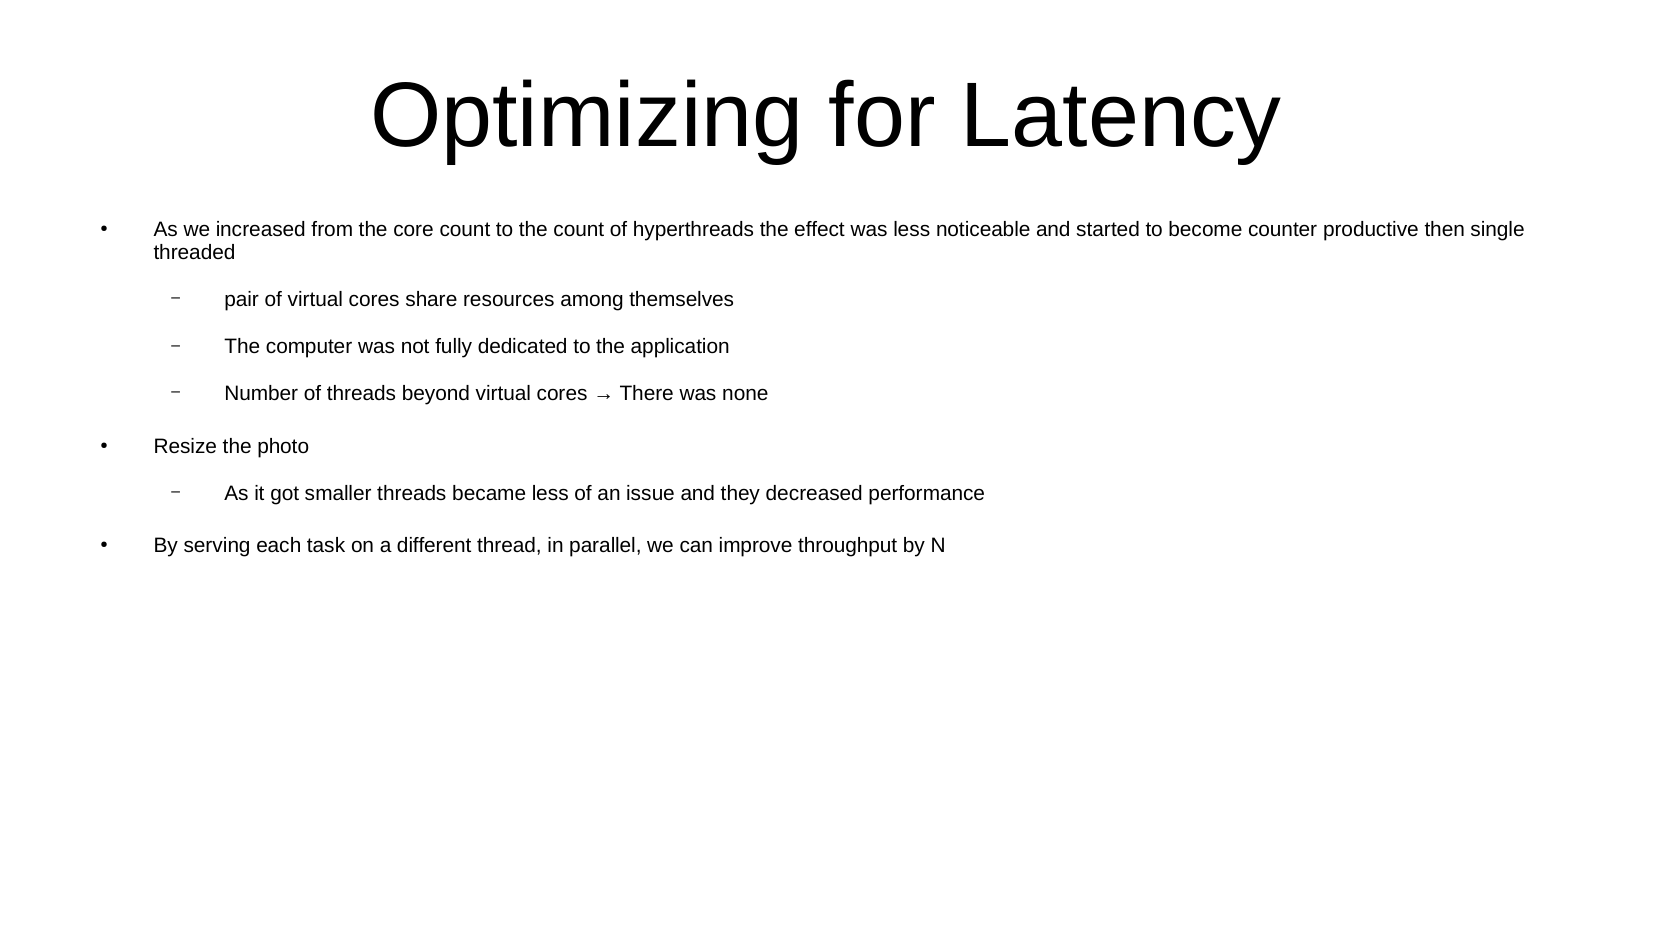

# Optimizing for Latency
As we increased from the core count to the count of hyperthreads the effect was less noticeable and started to become counter productive then single threaded
pair of virtual cores share resources among themselves
The computer was not fully dedicated to the application
Number of threads beyond virtual cores → There was none
Resize the photo
As it got smaller threads became less of an issue and they decreased performance
By serving each task on a different thread, in parallel, we can improve throughput by N